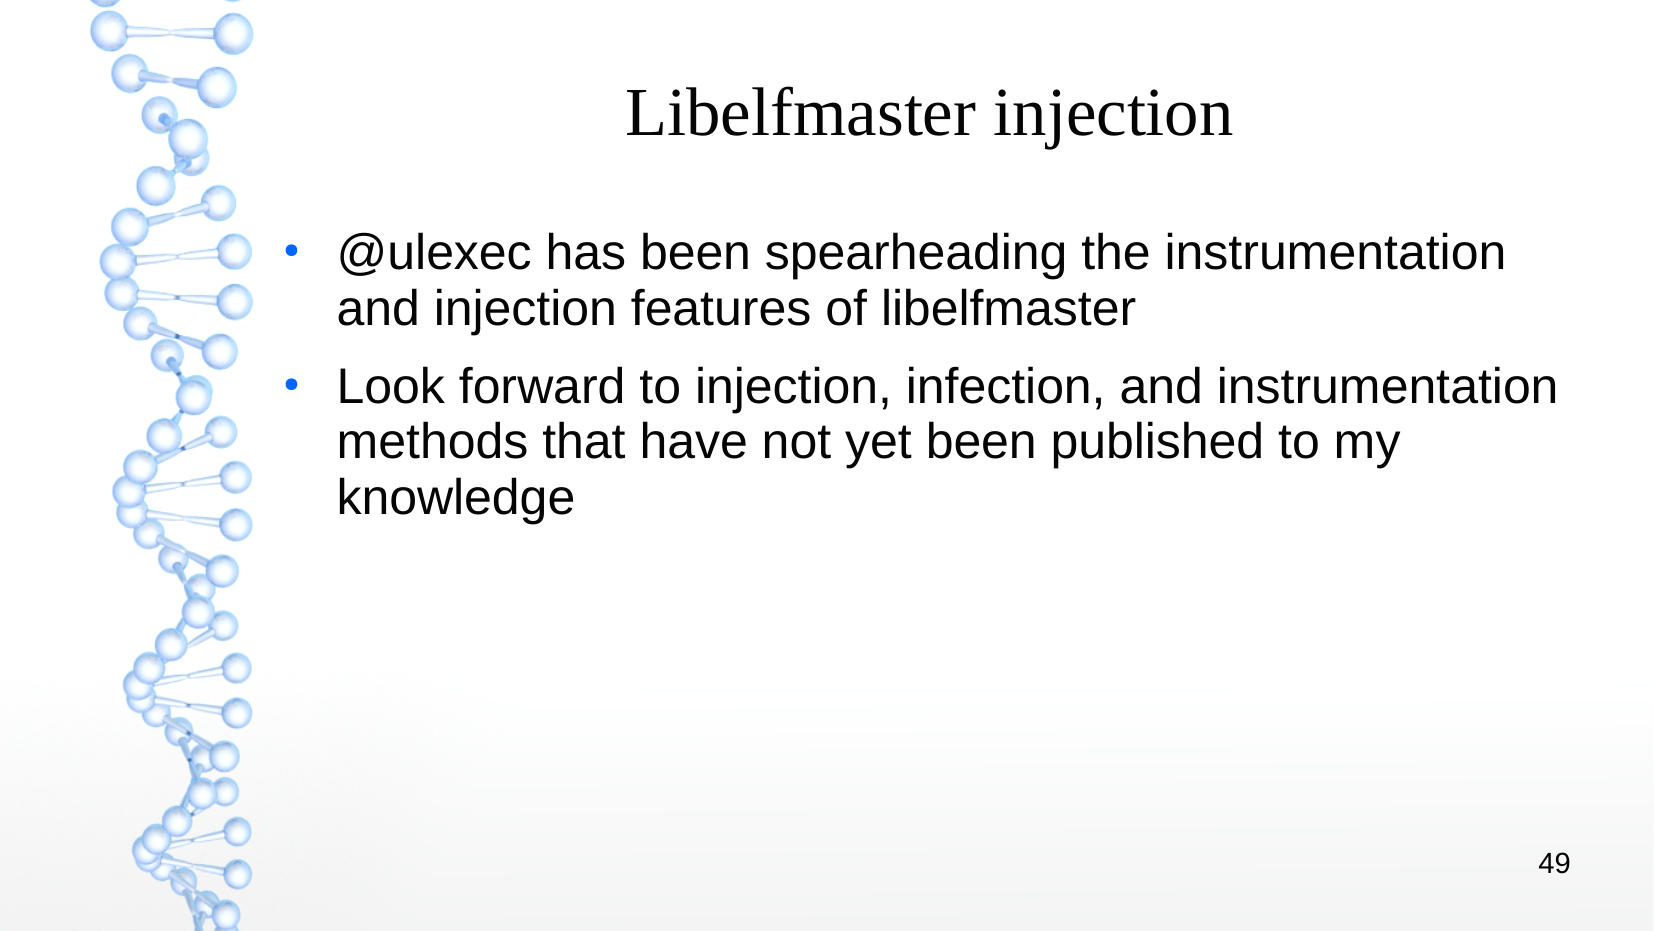

# Libelfmaster injection
@ulexec has been spearheading the instrumentation and injection features of libelfmaster
Look forward to injection, infection, and instrumentation methods that have not yet been published to my knowledge
49